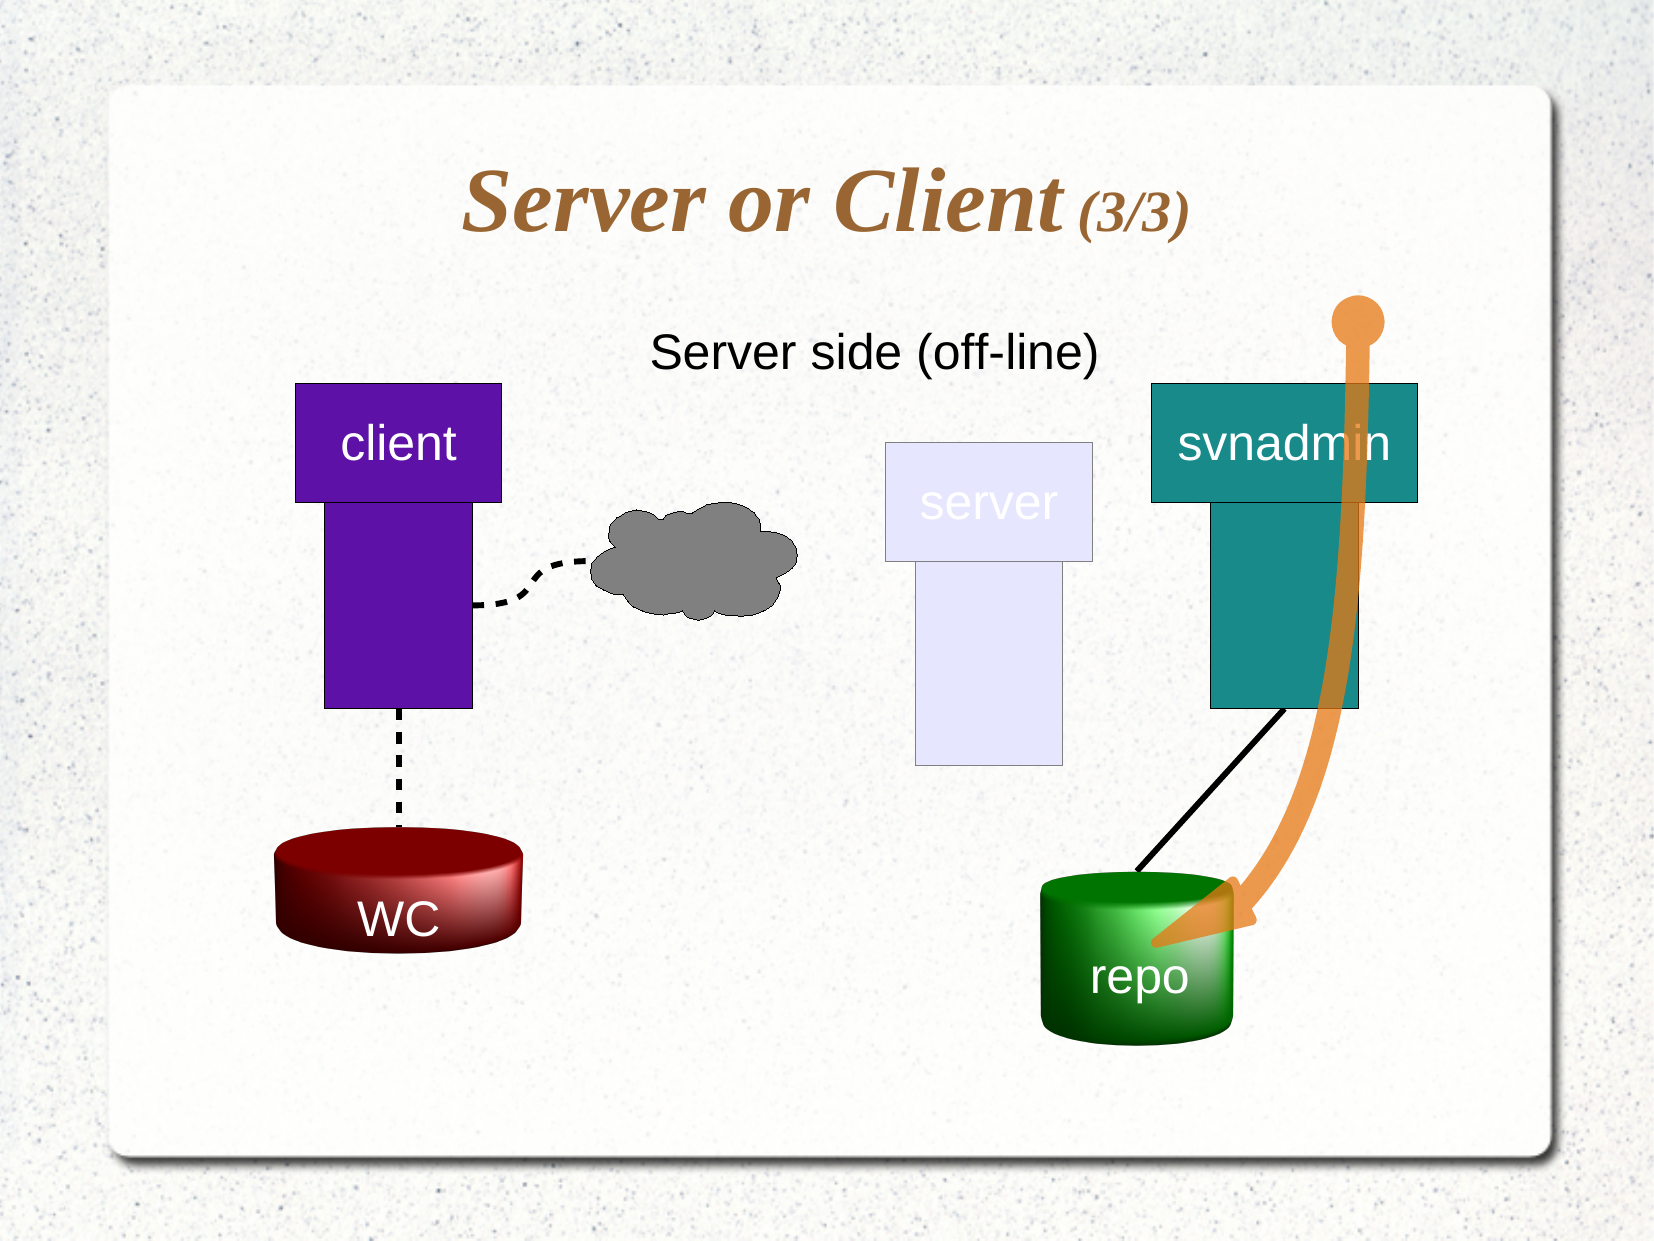

# Server or Client (3/3)
Server side (off-line)
client
svnadmin
server
WC
repo